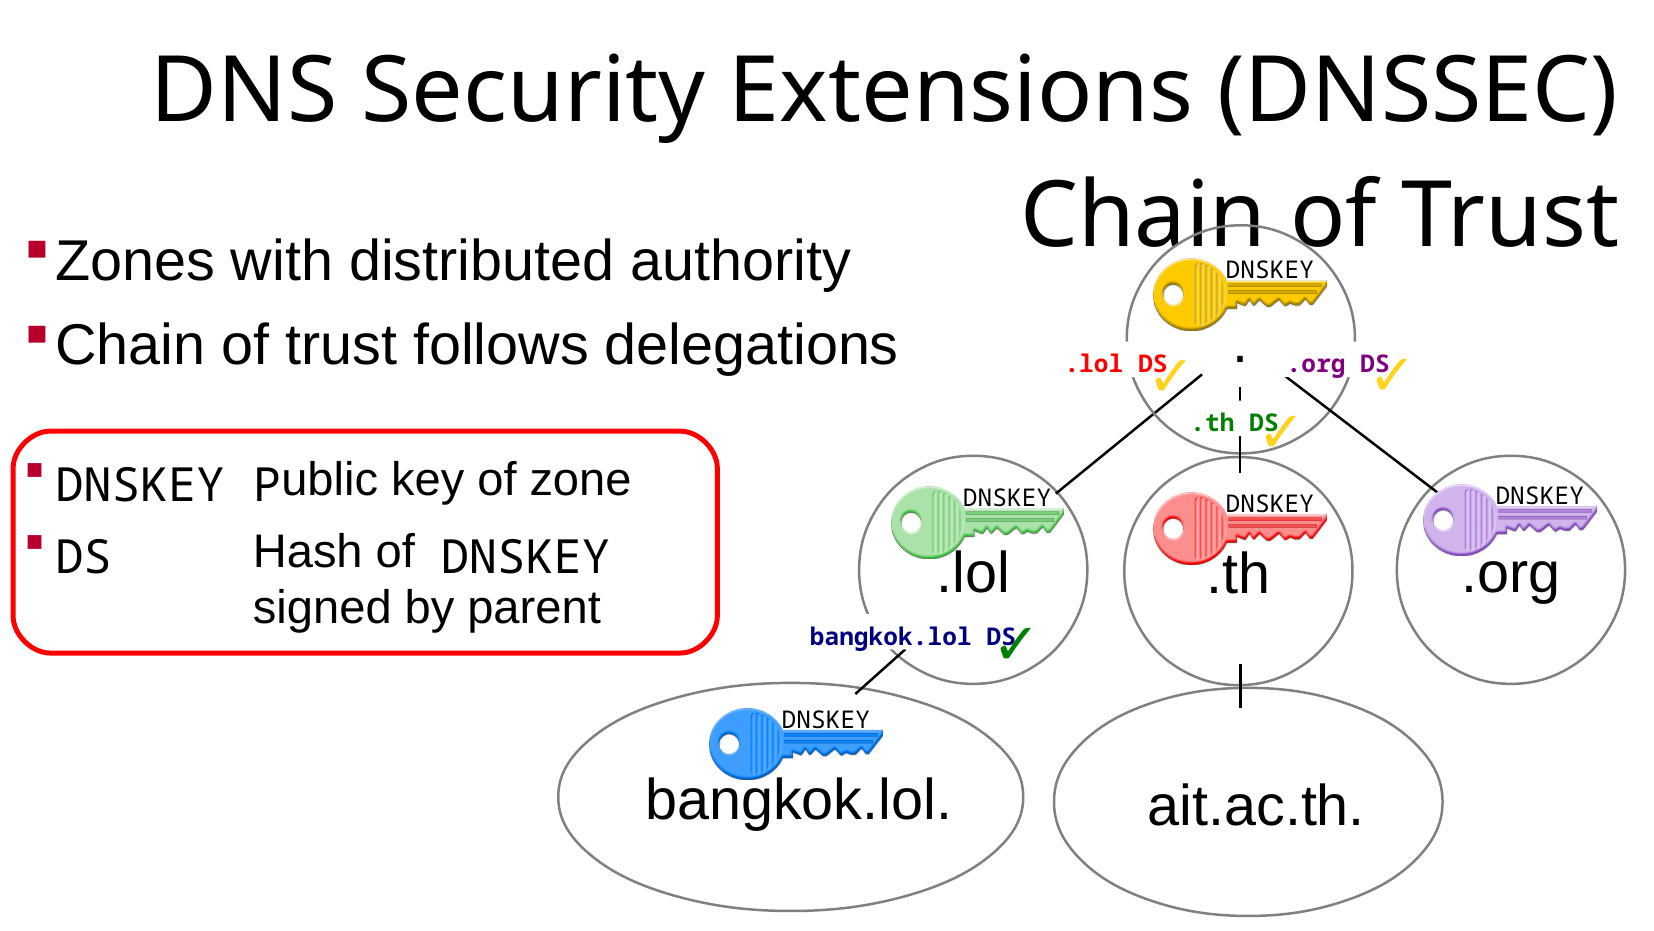

# DNS Security Extensions (DNSSEC) Chain of Trust
Zones with distributed authority

DNSKEY
.
Chain of trust follows delegations

✓
✓
.lol DS
.org DS
✓
.th DS
DNSKEY
P
ublic key of zone

DNSKEY
DNSKEY
DNSKEY
DS
DNSKEY
Hash of

.lol
.org
.th
signed by parent
✓
bangkok.lol DS
DNSKEY
bangkok.lol.
ait.ac.th.